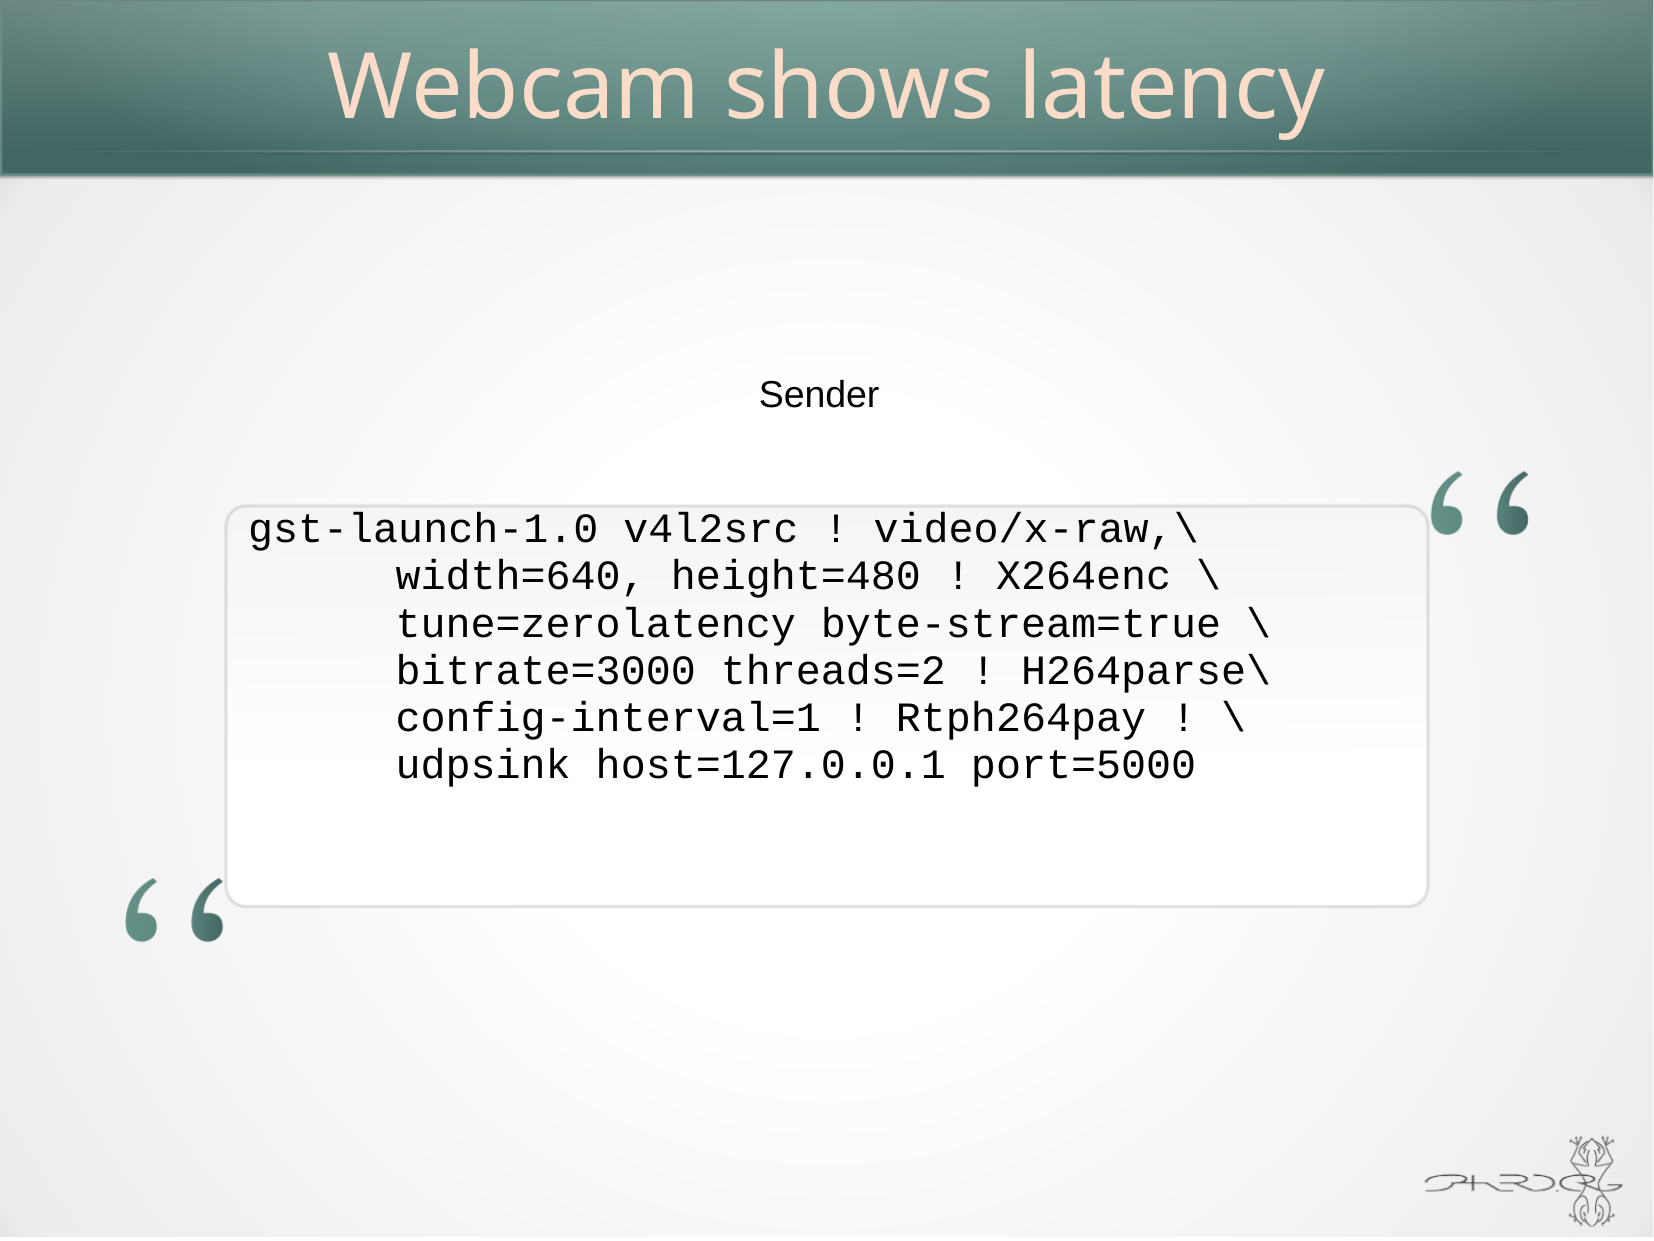

# Webcam shows latency
Sender
gst-launch-1.0 v4l2src ! video/x-raw,\
		width=640, height=480 ! X264enc \
	 	tune=zerolatency byte-stream=true \
	 	bitrate=3000 threads=2 ! H264parse\
		config-interval=1 ! Rtph264pay ! \
		udpsink host=127.0.0.1 port=5000